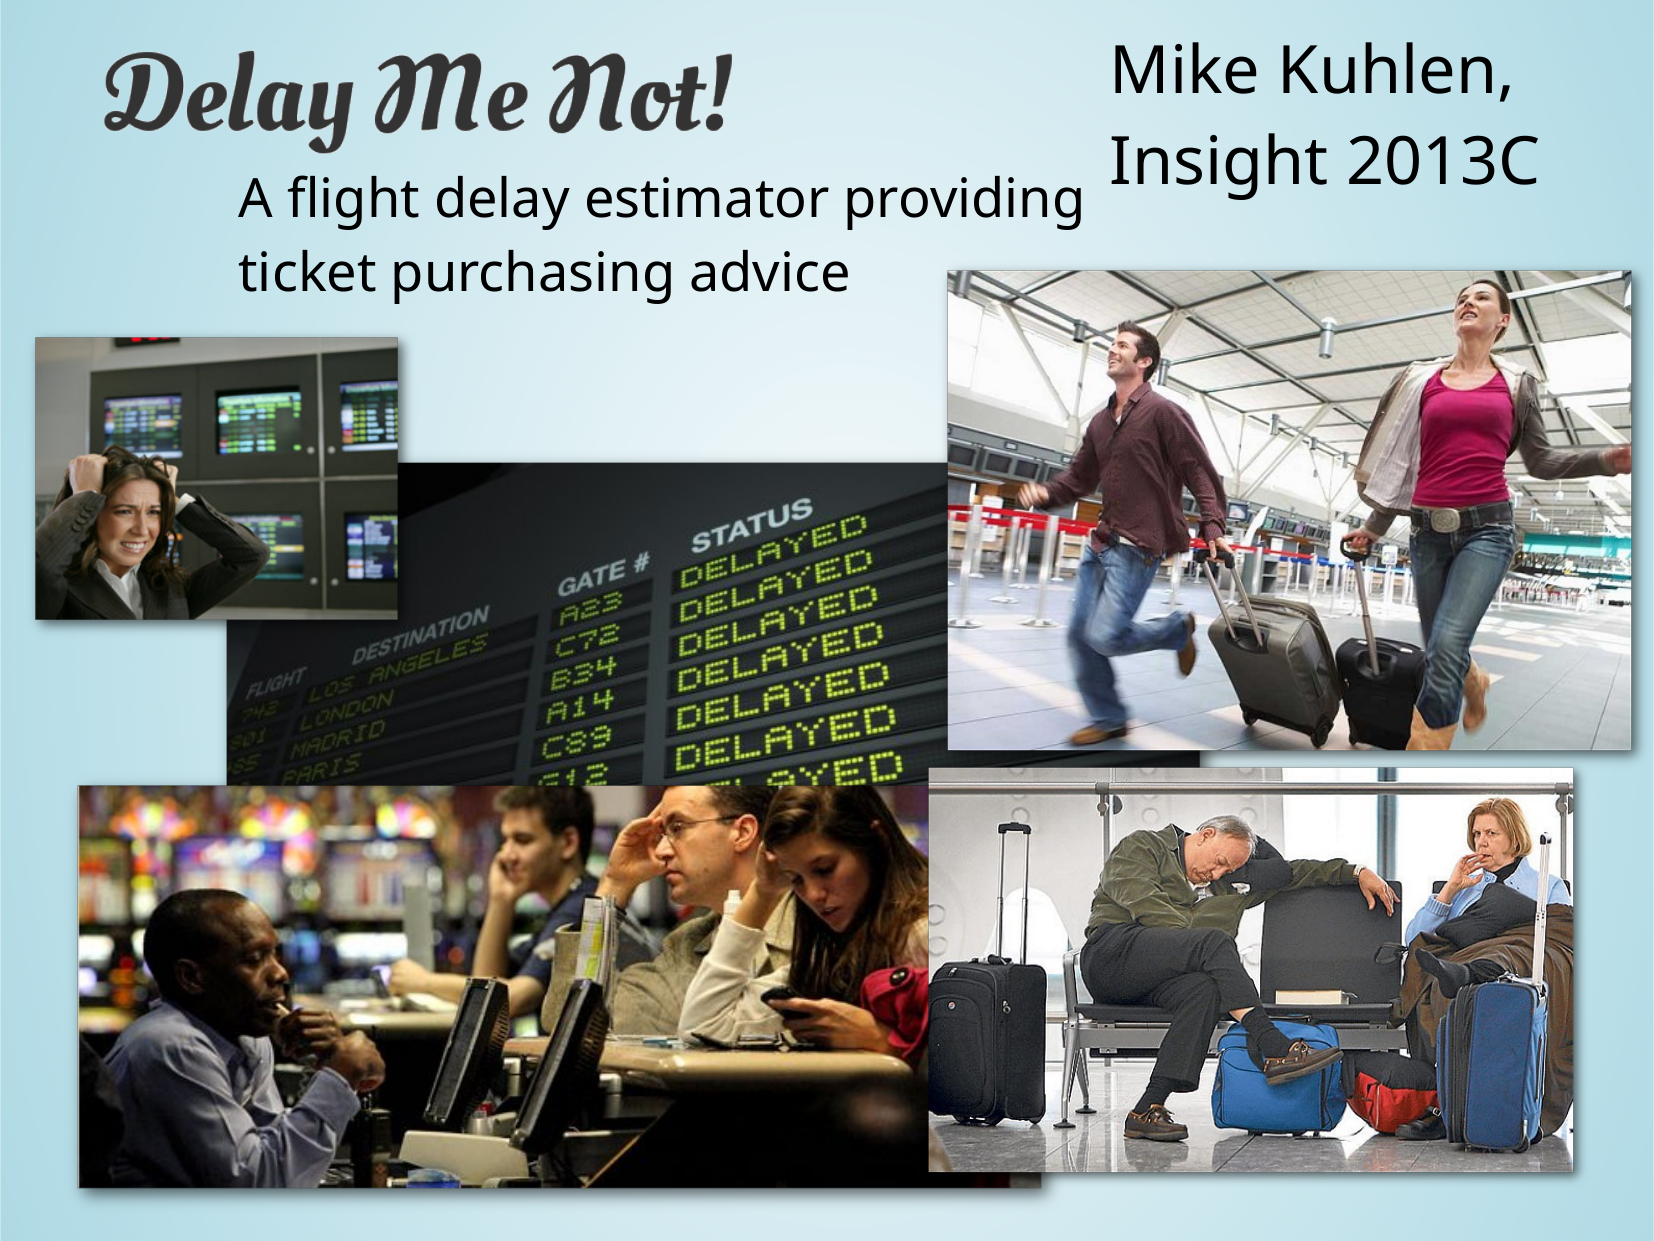

Mike Kuhlen, Insight 2013C
A flight delay estimator providing ticket purchasing advice